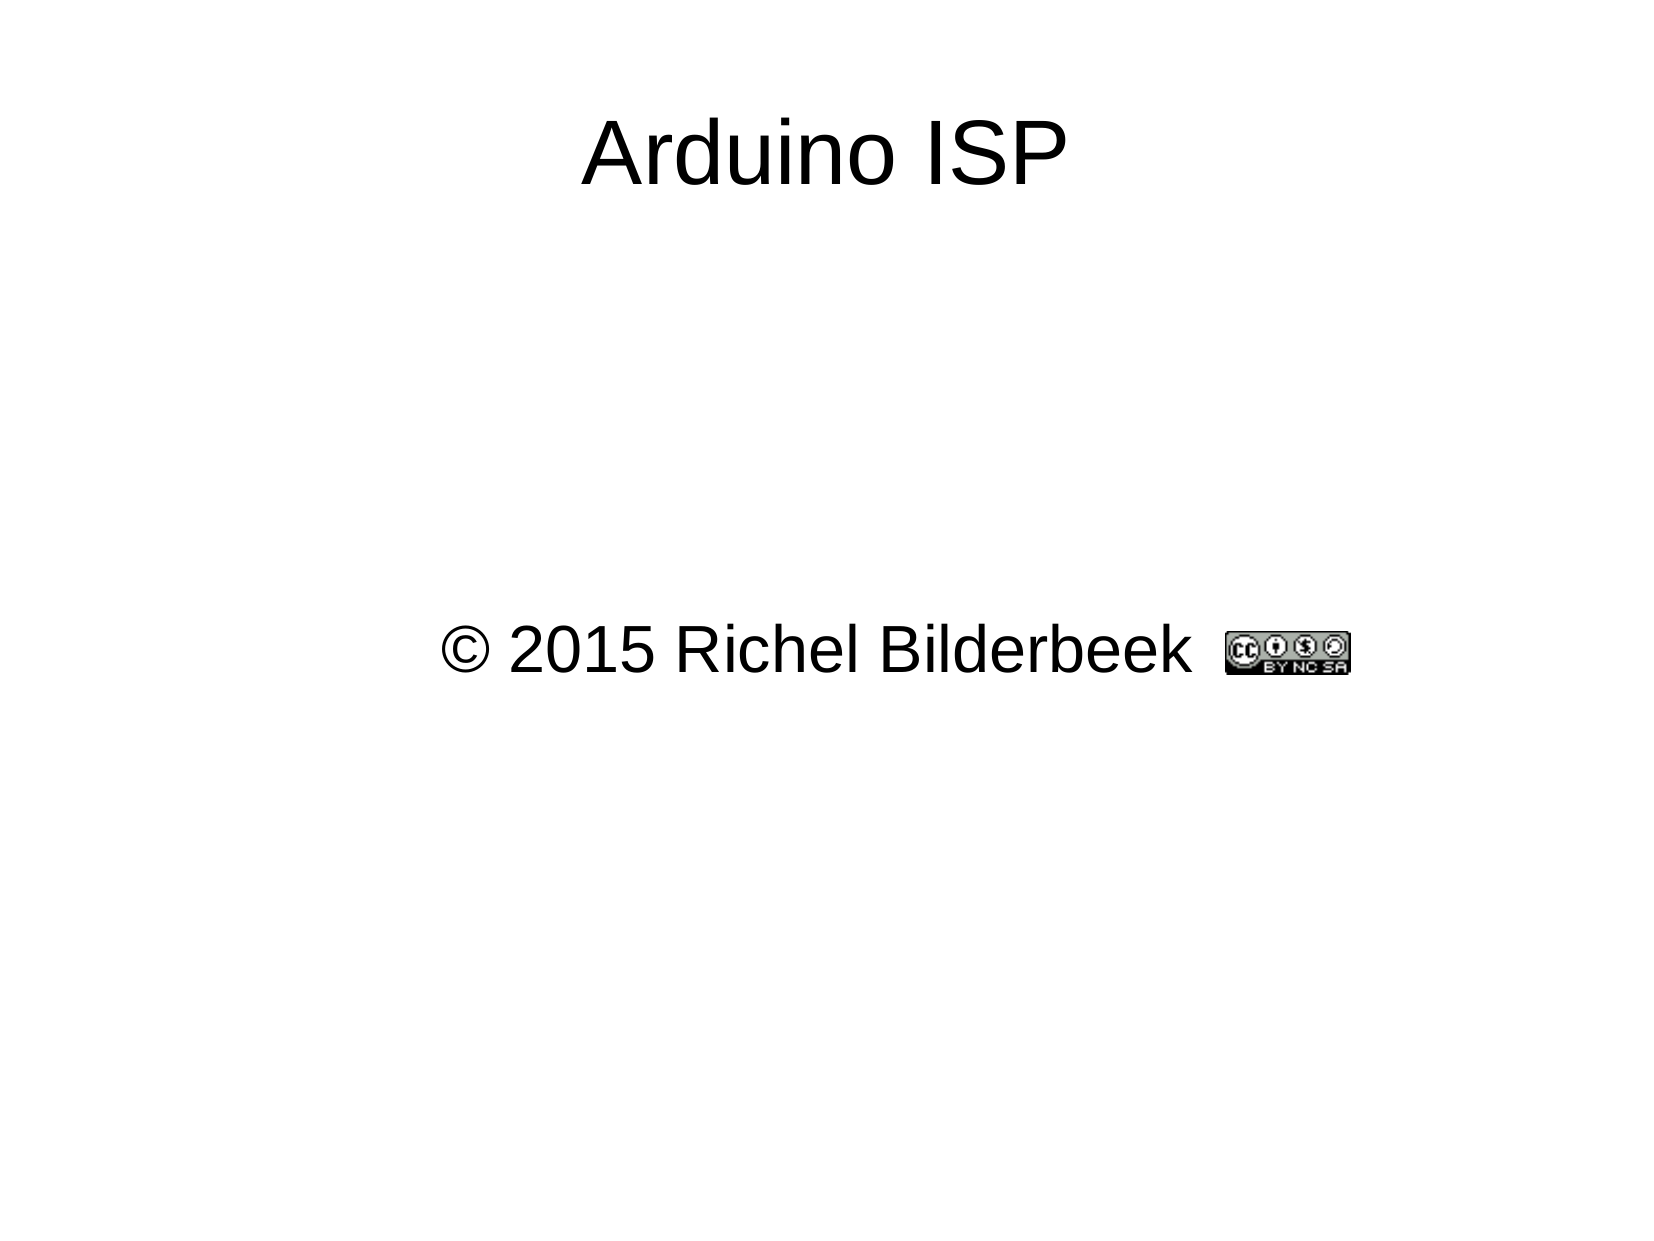

# Arduino ISP
© 2015 Richel Bilderbeek